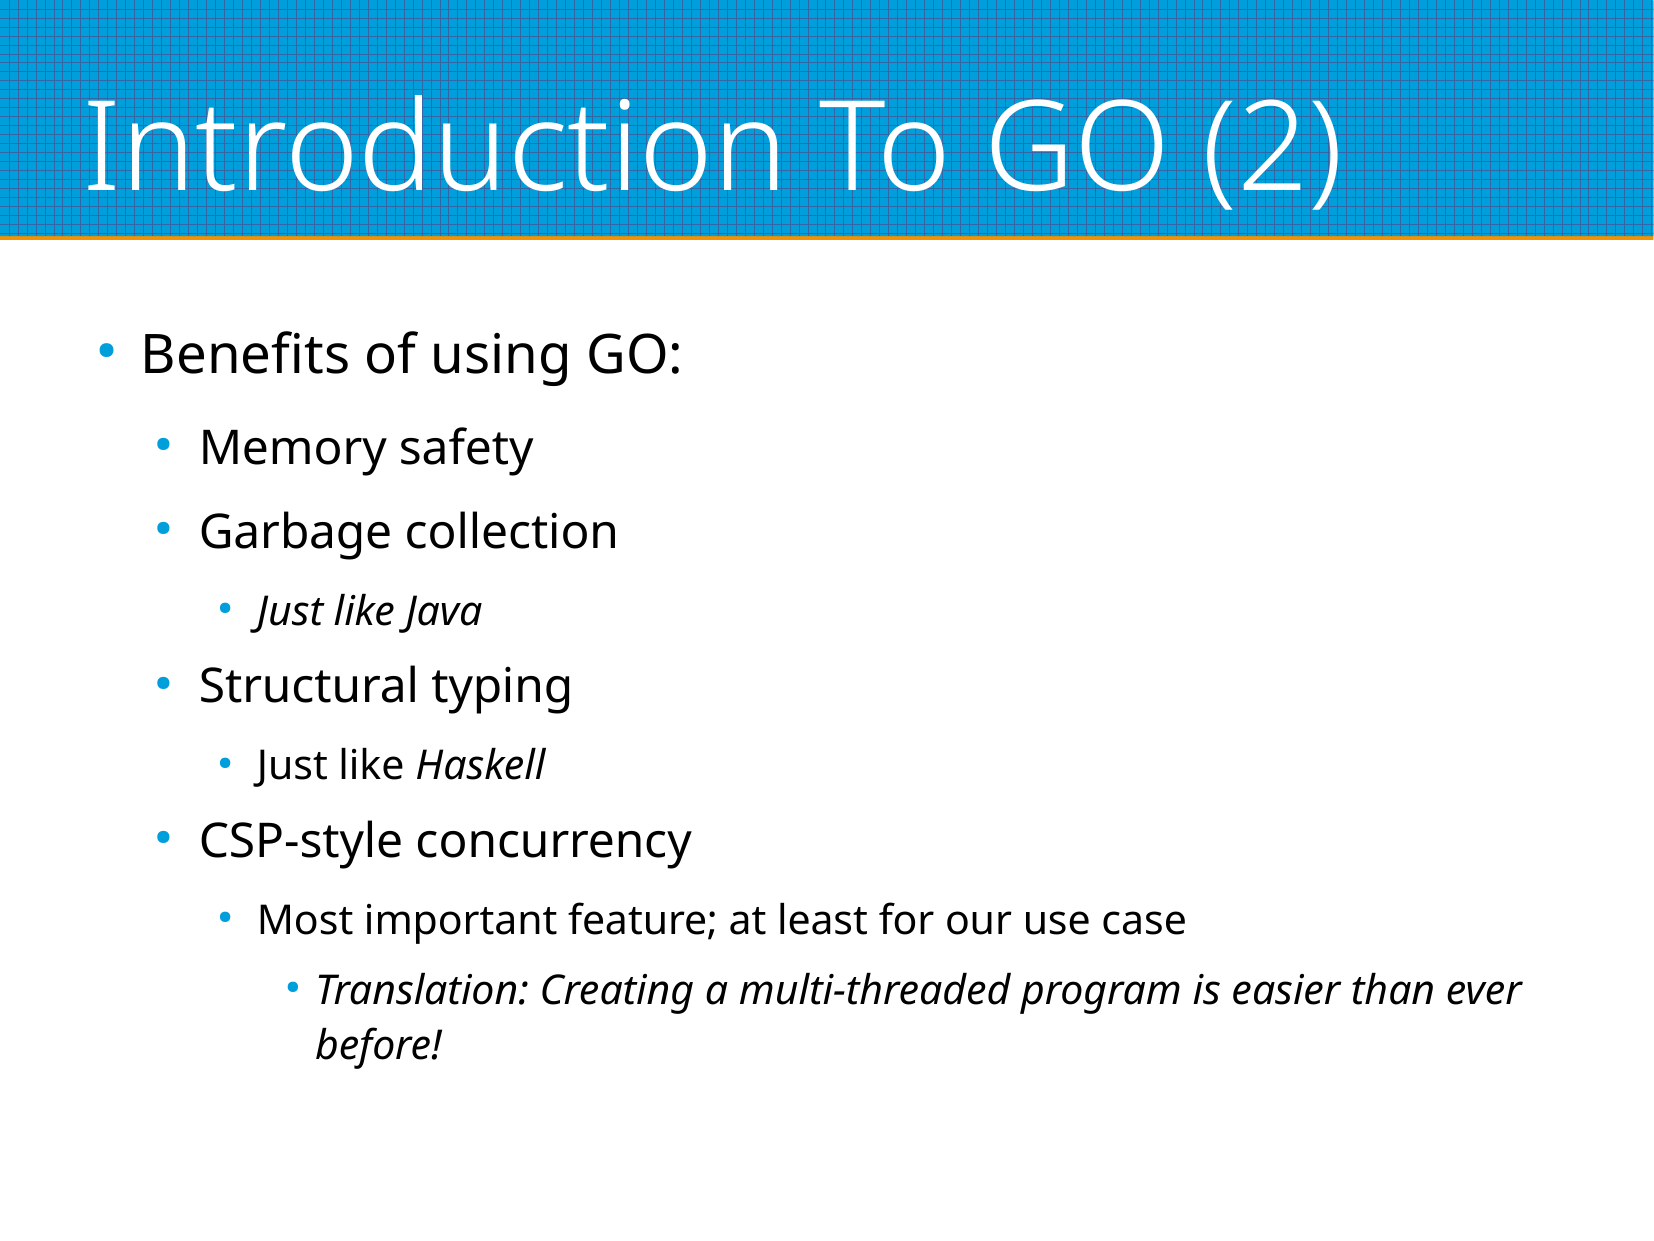

# Introduction To GO (2)
Benefits of using GO:
Memory safety
Garbage collection
Just like Java
Structural typing
Just like Haskell
CSP-style concurrency
Most important feature; at least for our use case
Translation: Creating a multi-threaded program is easier than ever before!